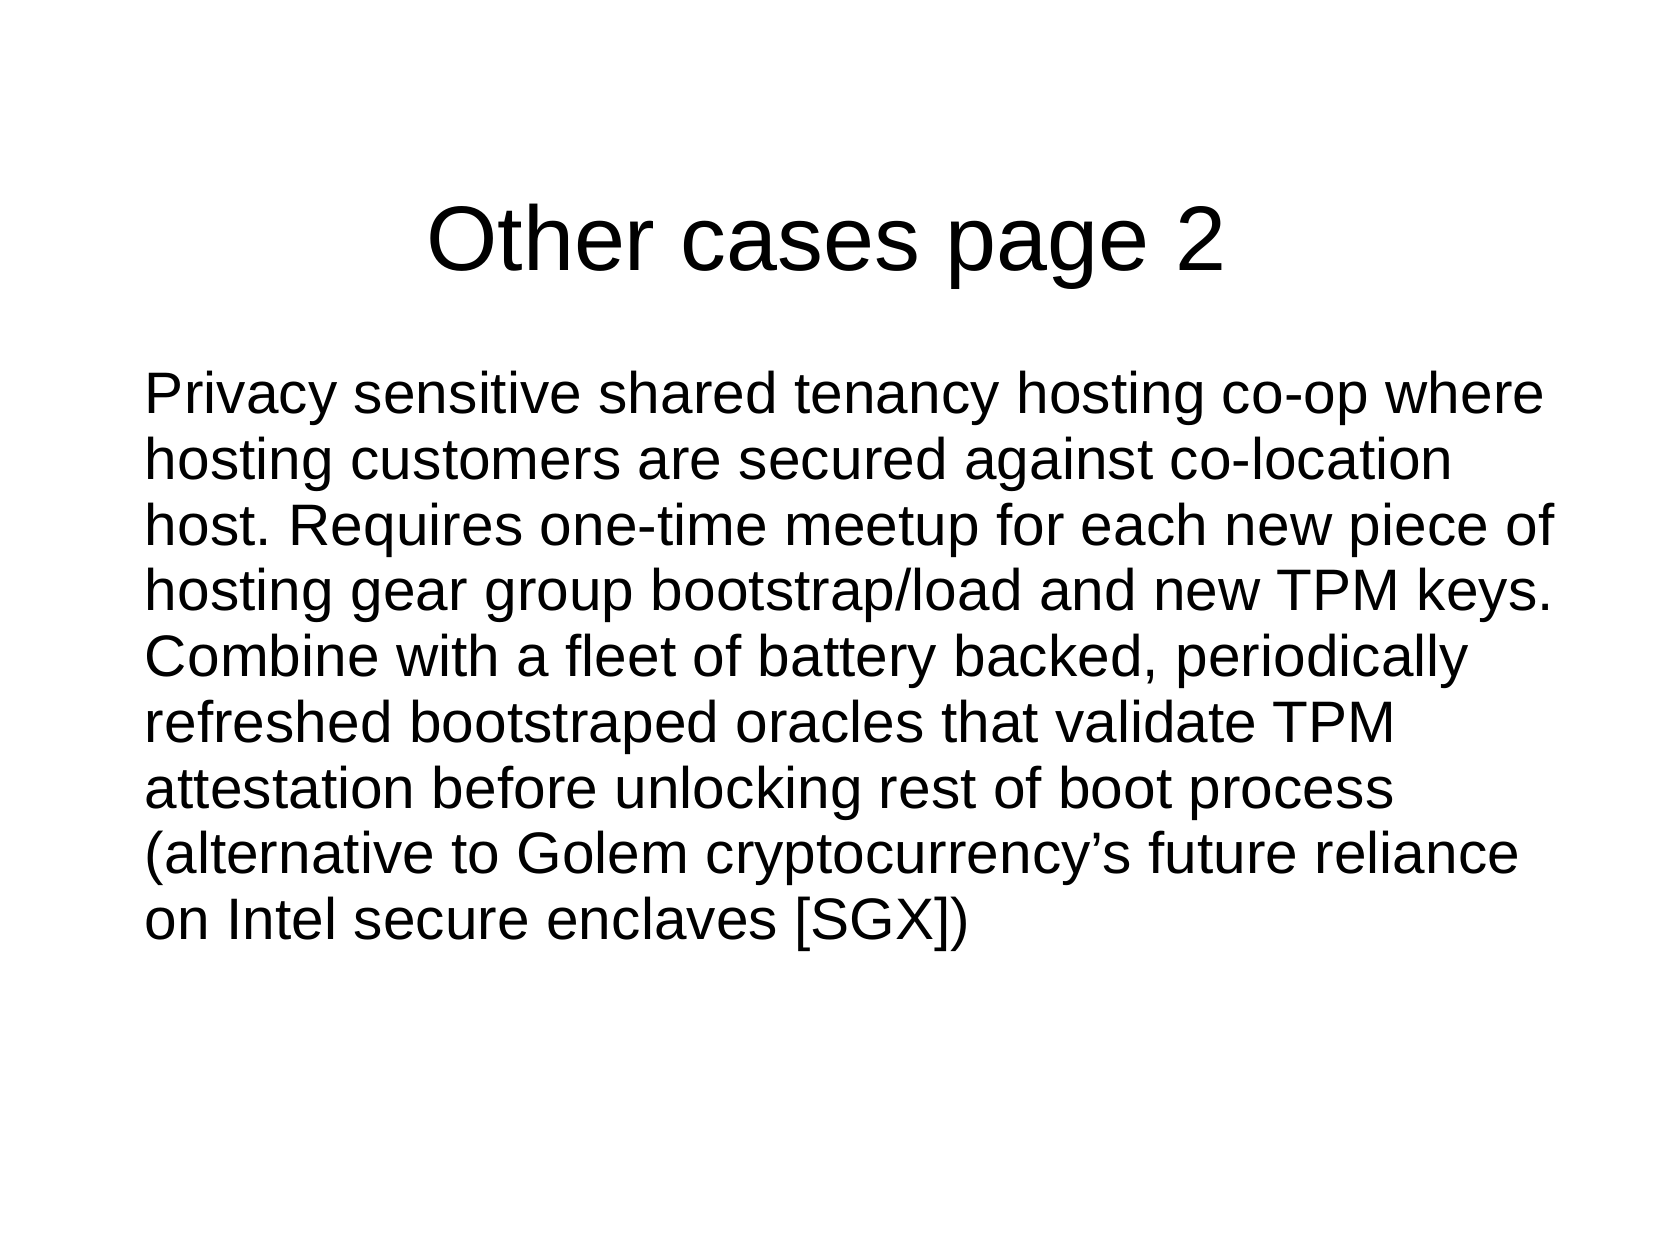

# Other cases page 2
Privacy sensitive shared tenancy hosting co-op where hosting customers are secured against co-location host. Requires one-time meetup for each new piece of hosting gear group bootstrap/load and new TPM keys. Combine with a fleet of battery backed, periodically refreshed bootstraped oracles that validate TPM attestation before unlocking rest of boot process
(alternative to Golem cryptocurrency’s future reliance on Intel secure enclaves [SGX])